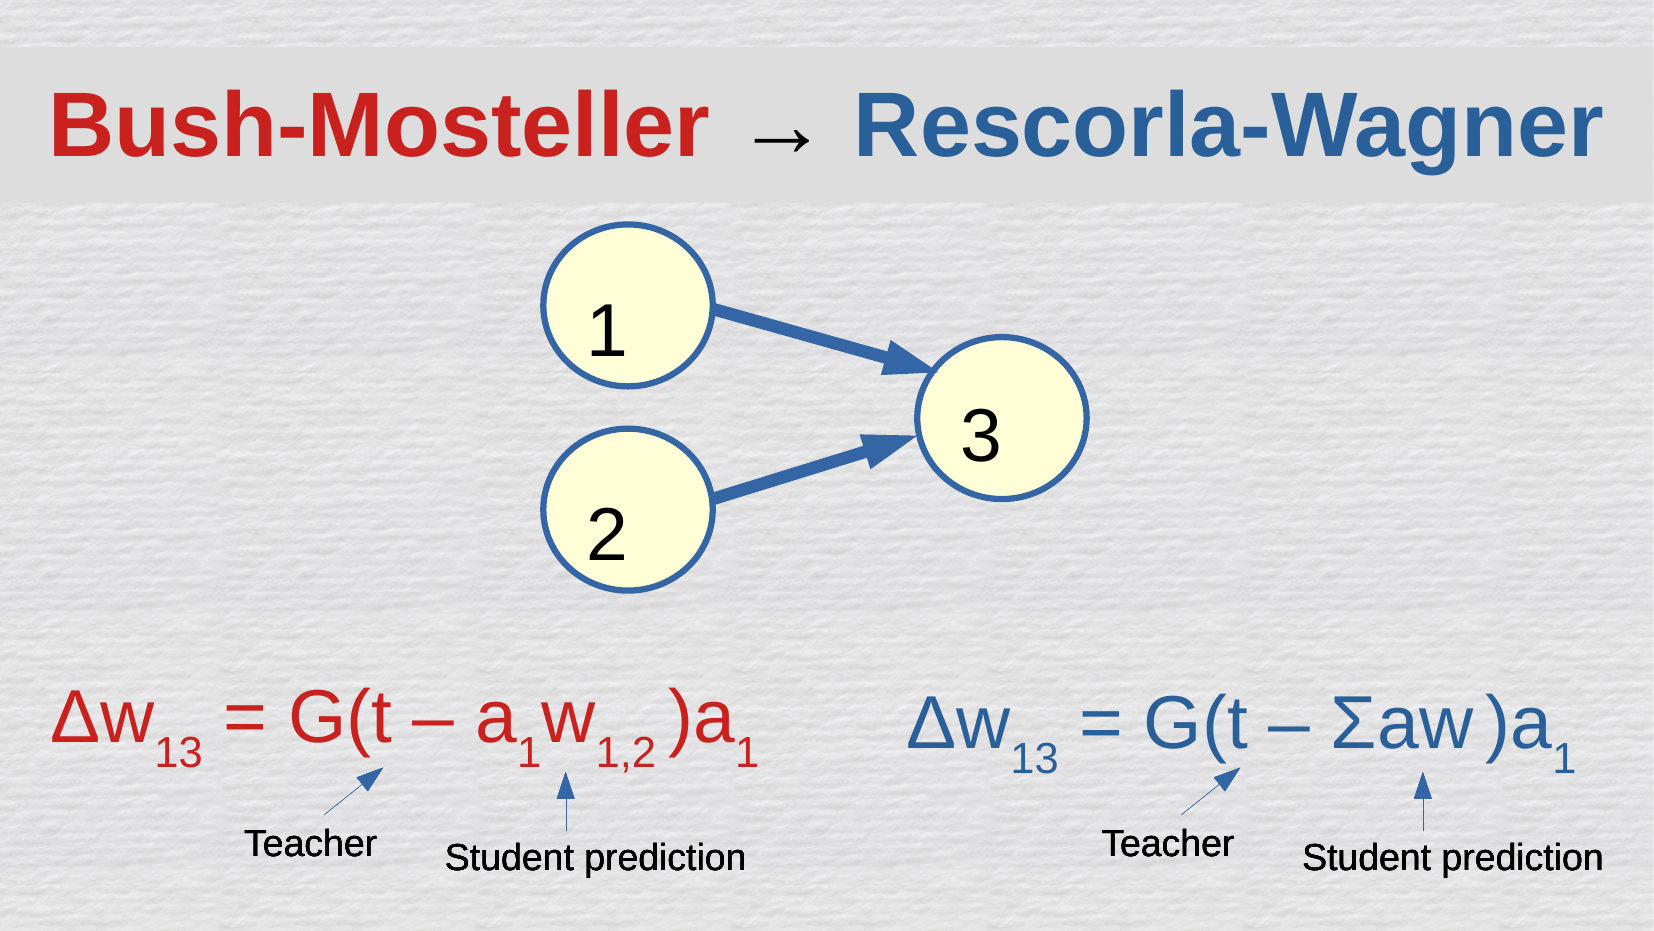

# Bush-Mosteller → Rescorla-Wagner
1
3
2
Δw13 = G(t – a1w1,2 )a1
Δw13 = G(t – Σaw )a1
Teacher
Teacher
Teacher
Teacher
Teacher
Teacher
Teacher
Teacher
Student prediction
Student prediction
Student prediction
Student prediction
Student prediction
Student prediction
Student prediction
Student prediction